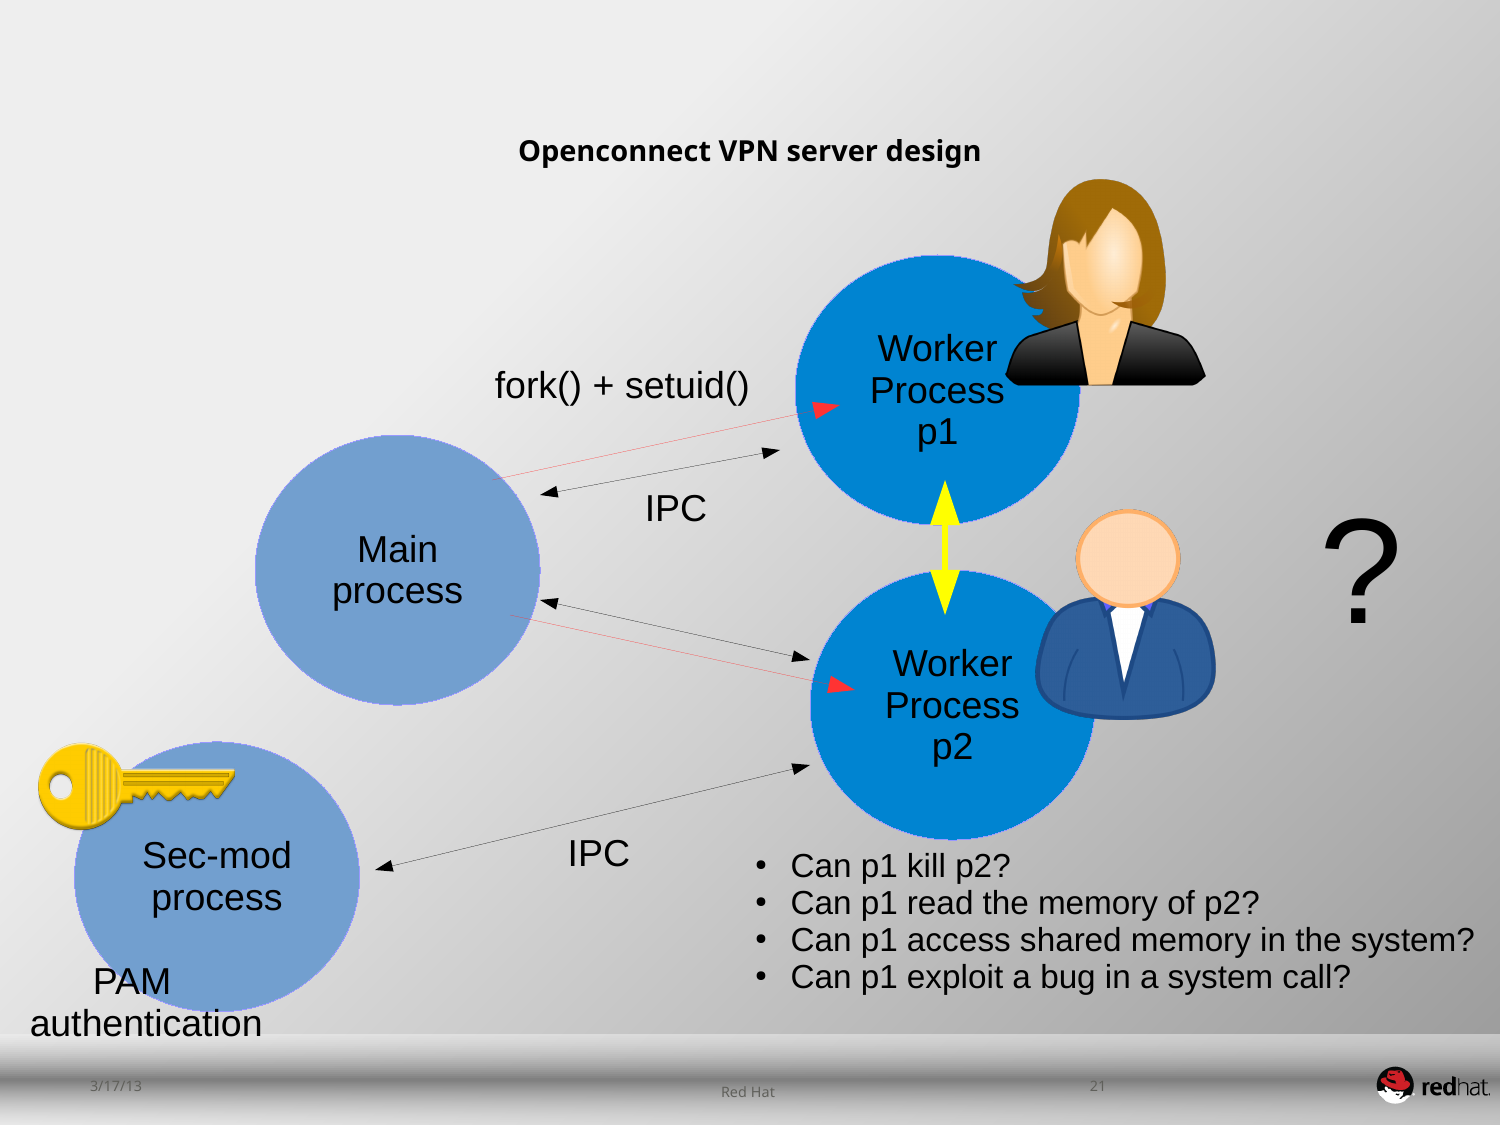

# Openconnect VPN server design
Worker
Process
p1
fork() + setuid()
Main
process
IPC
?
Worker
Process
p2
Sec-mod
process
IPC
Can p1 kill p2?
Can p1 read the memory of p2?
Can p1 access shared memory in the system?
Can p1 exploit a bug in a system call?
 PAM
authentication
3/17/13
Red Hat